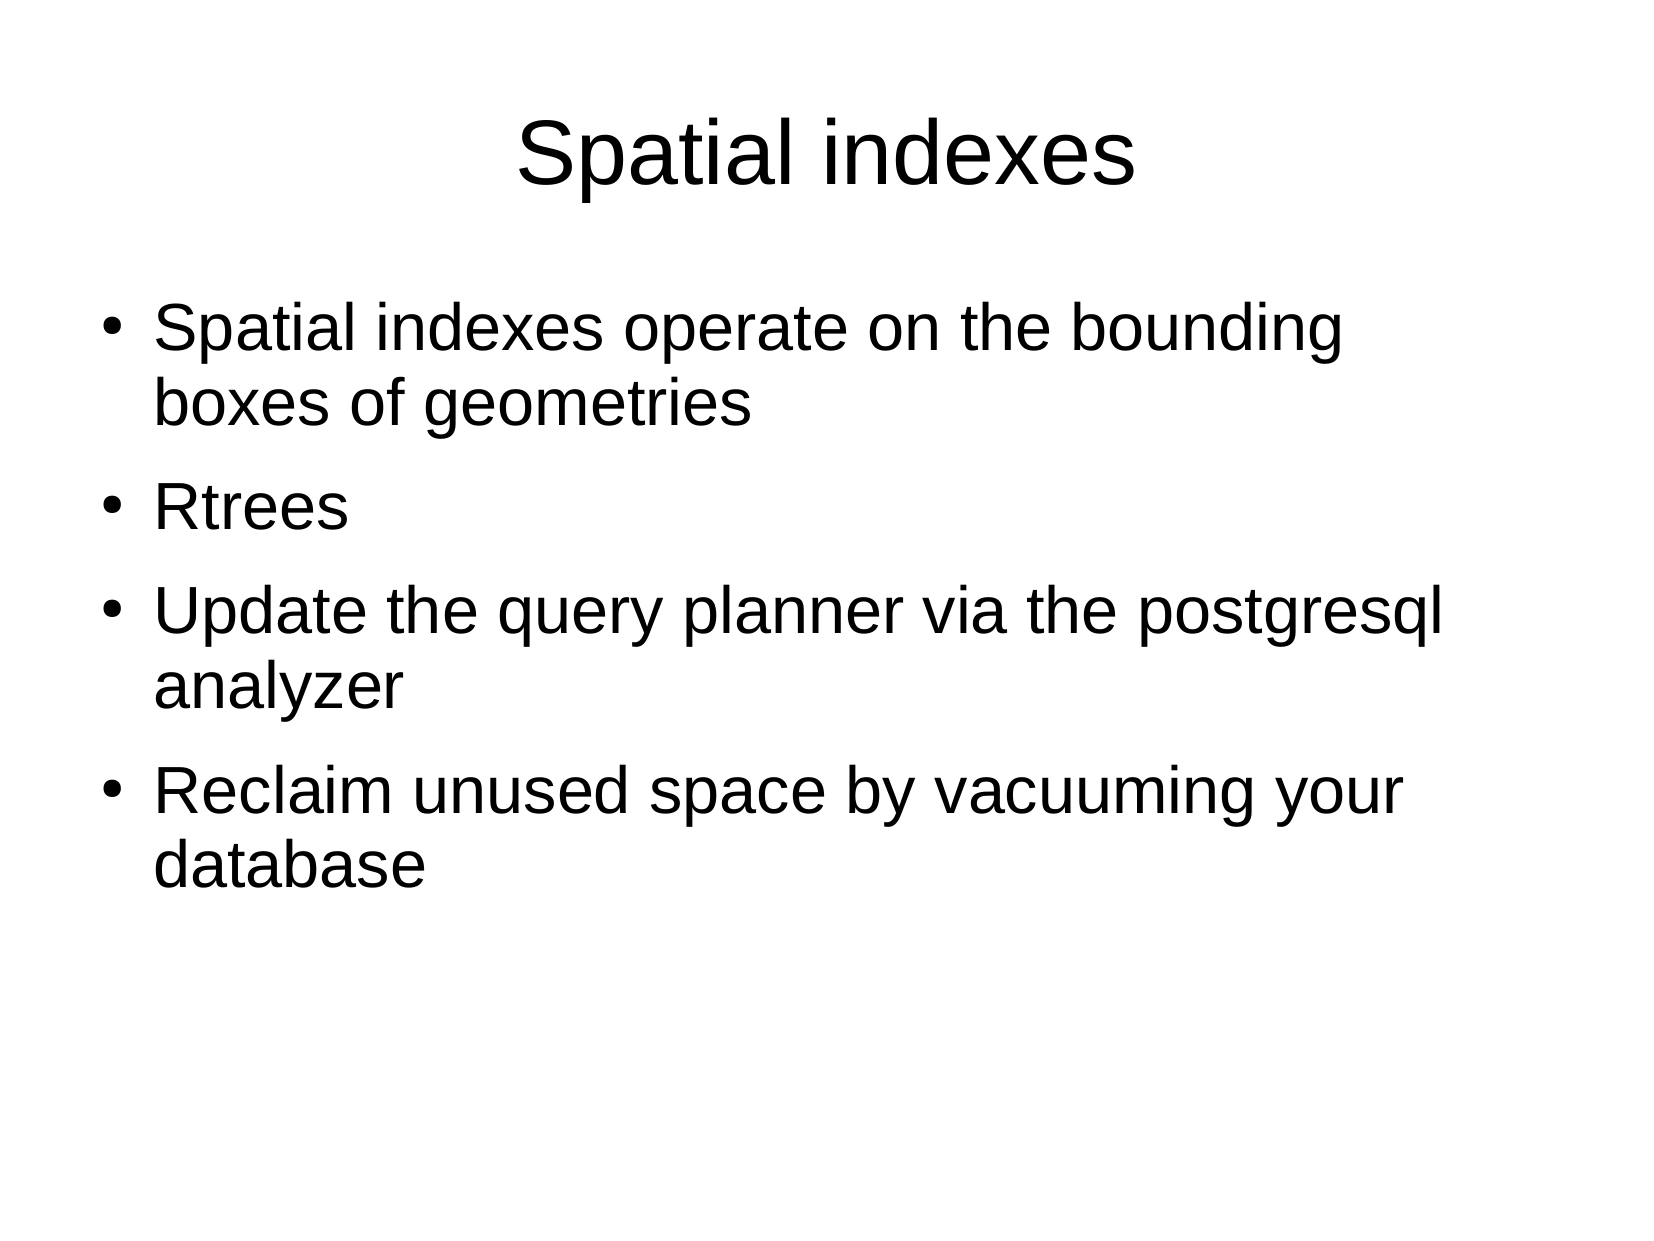

# Spatial indexes
Spatial indexes operate on the bounding boxes of geometries
Rtrees
Update the query planner via the postgresql analyzer
Reclaim unused space by vacuuming your database